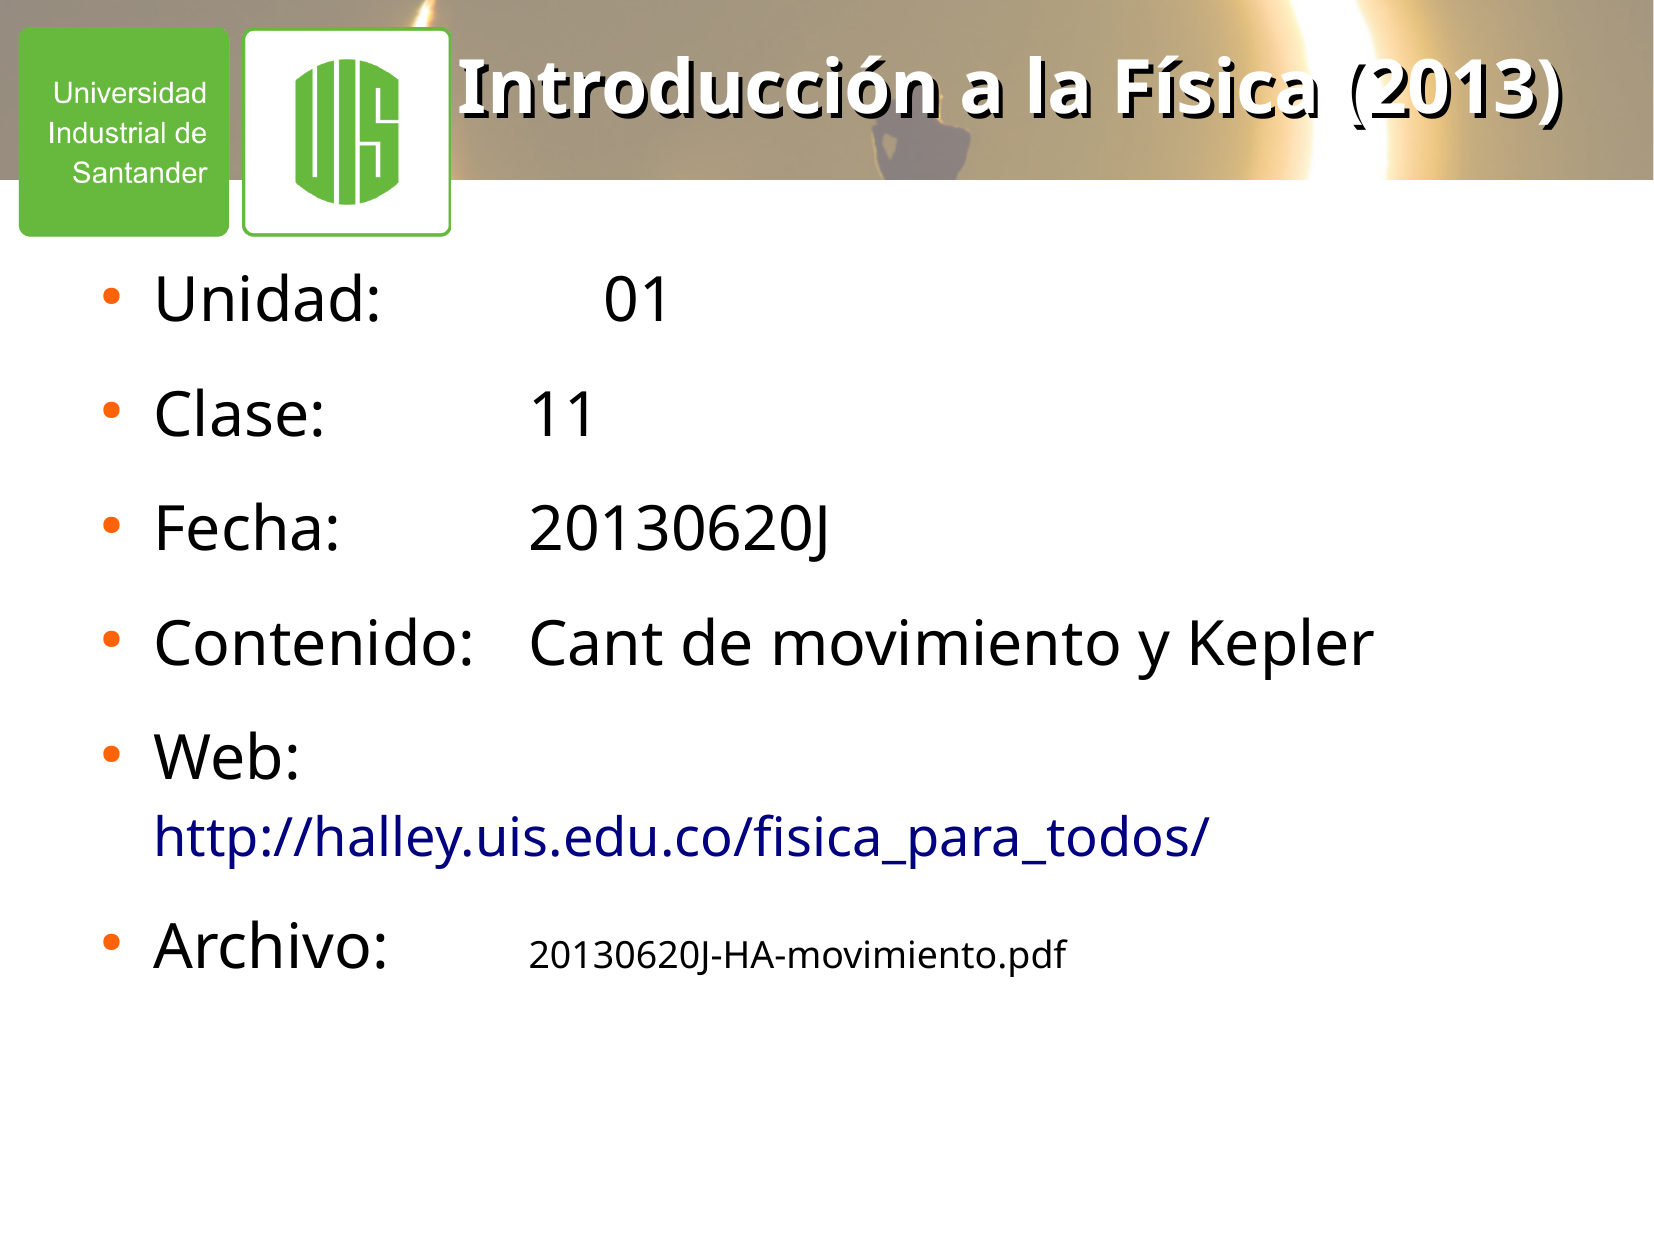

# Introducción a la Física (2013)
Unidad:			01
Clase:			11
Fecha:			20130620J
Contenido:	Cant de movimiento y Kepler
Web:				http://halley.uis.edu.co/fisica_para_todos/
Archivo:		20130620J-HA-movimiento.pdf